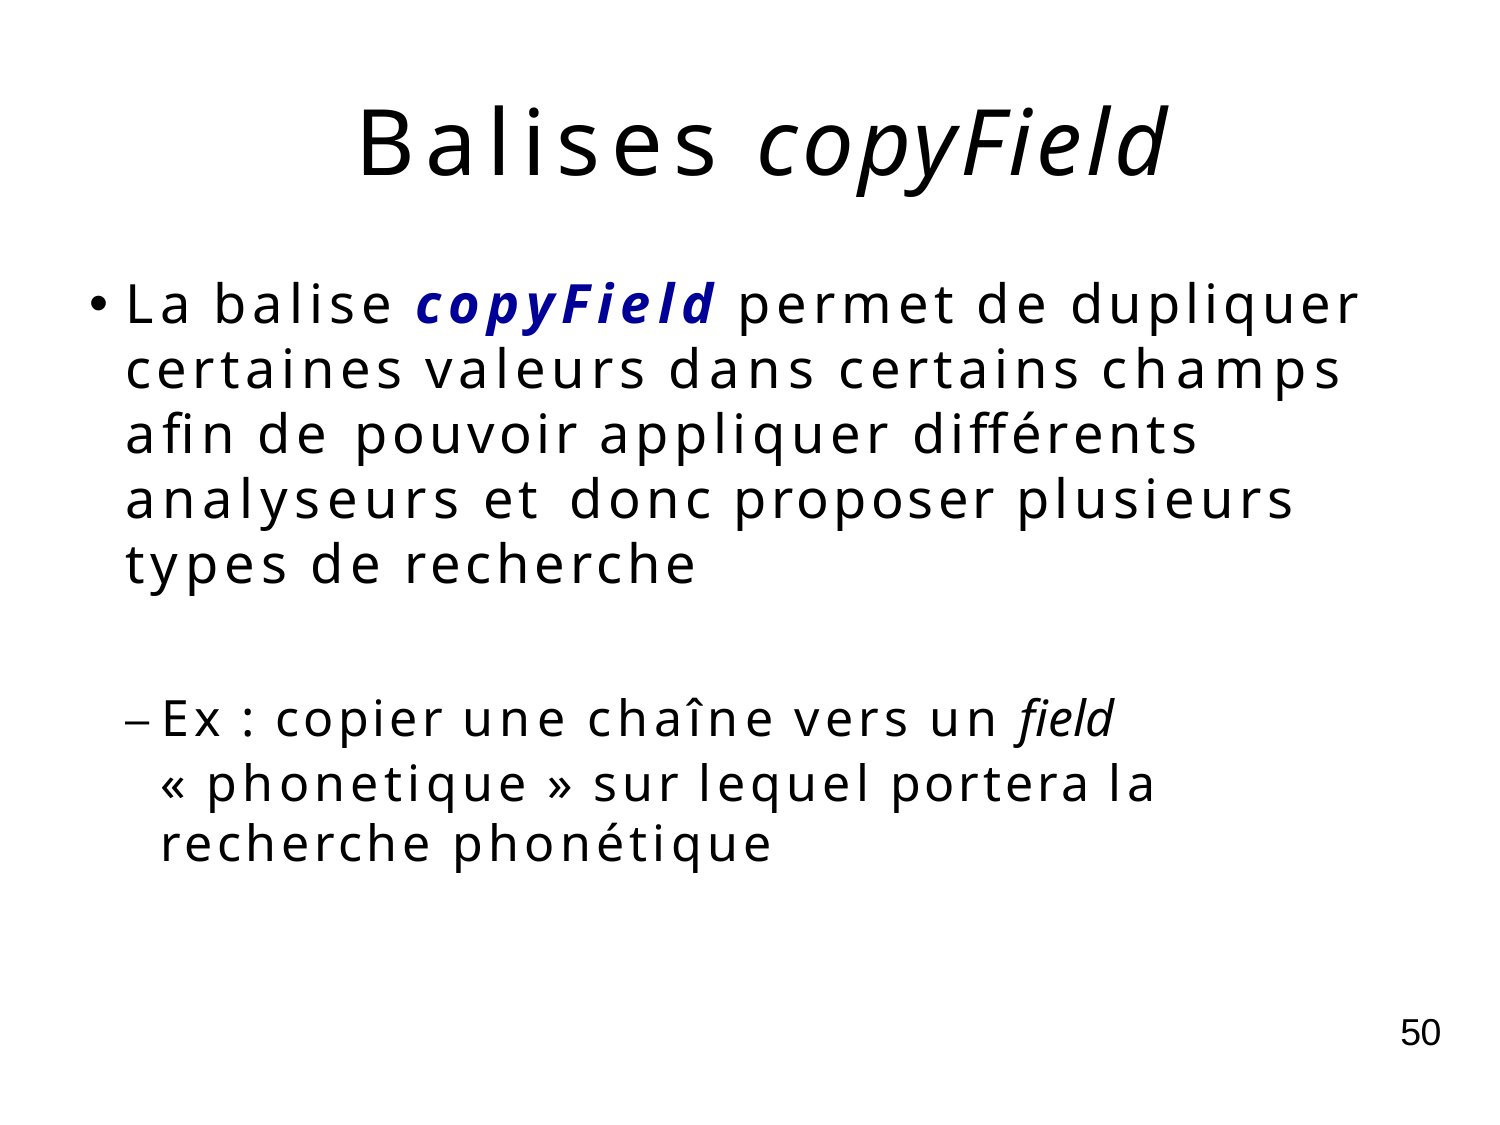

# Balises copyField
La balise copyField permet de dupliquer certaines valeurs dans certains champs afin de pouvoir appliquer différents analyseurs et donc proposer plusieurs types de recherche
– Ex : copier une chaîne vers un field
« phonetique » sur lequel portera la recherche phonétique
50